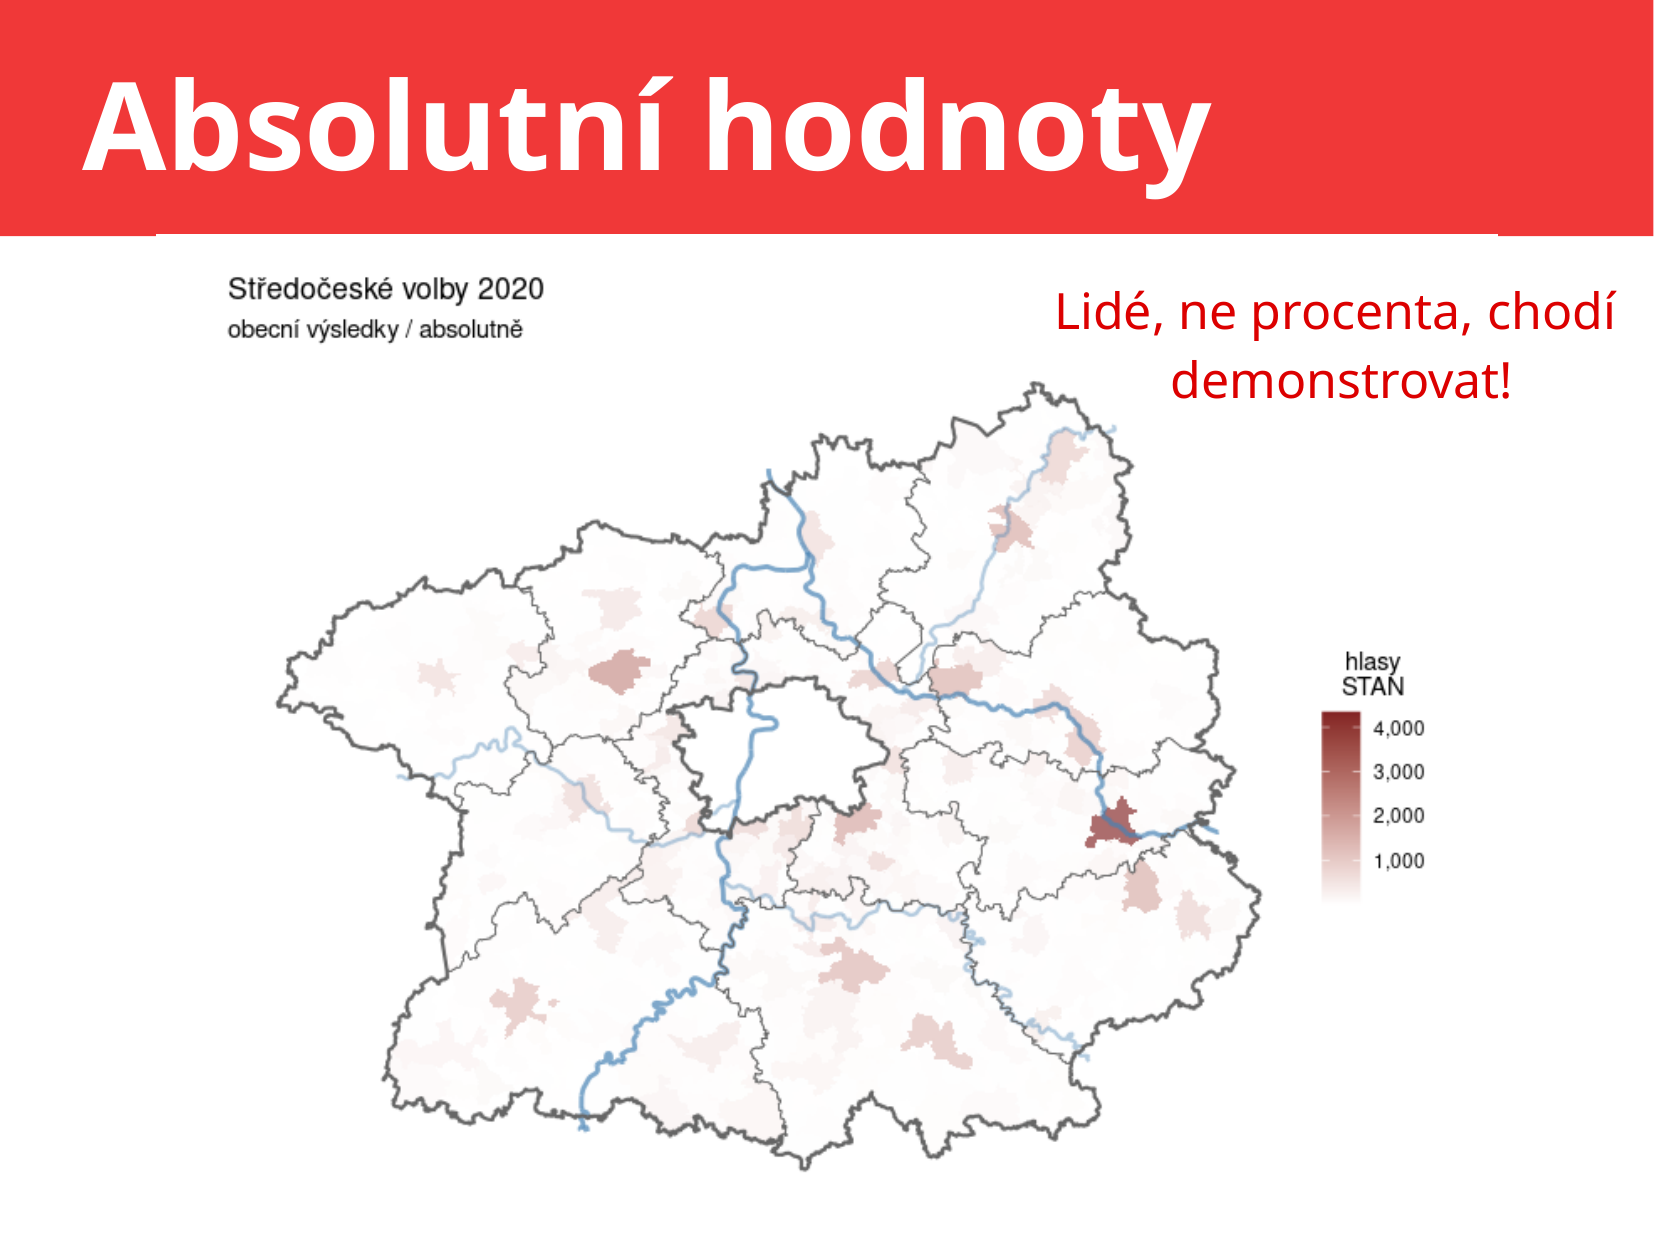

# Absolutní hodnoty
Lidé, ne procenta, chodí
demonstrovat!